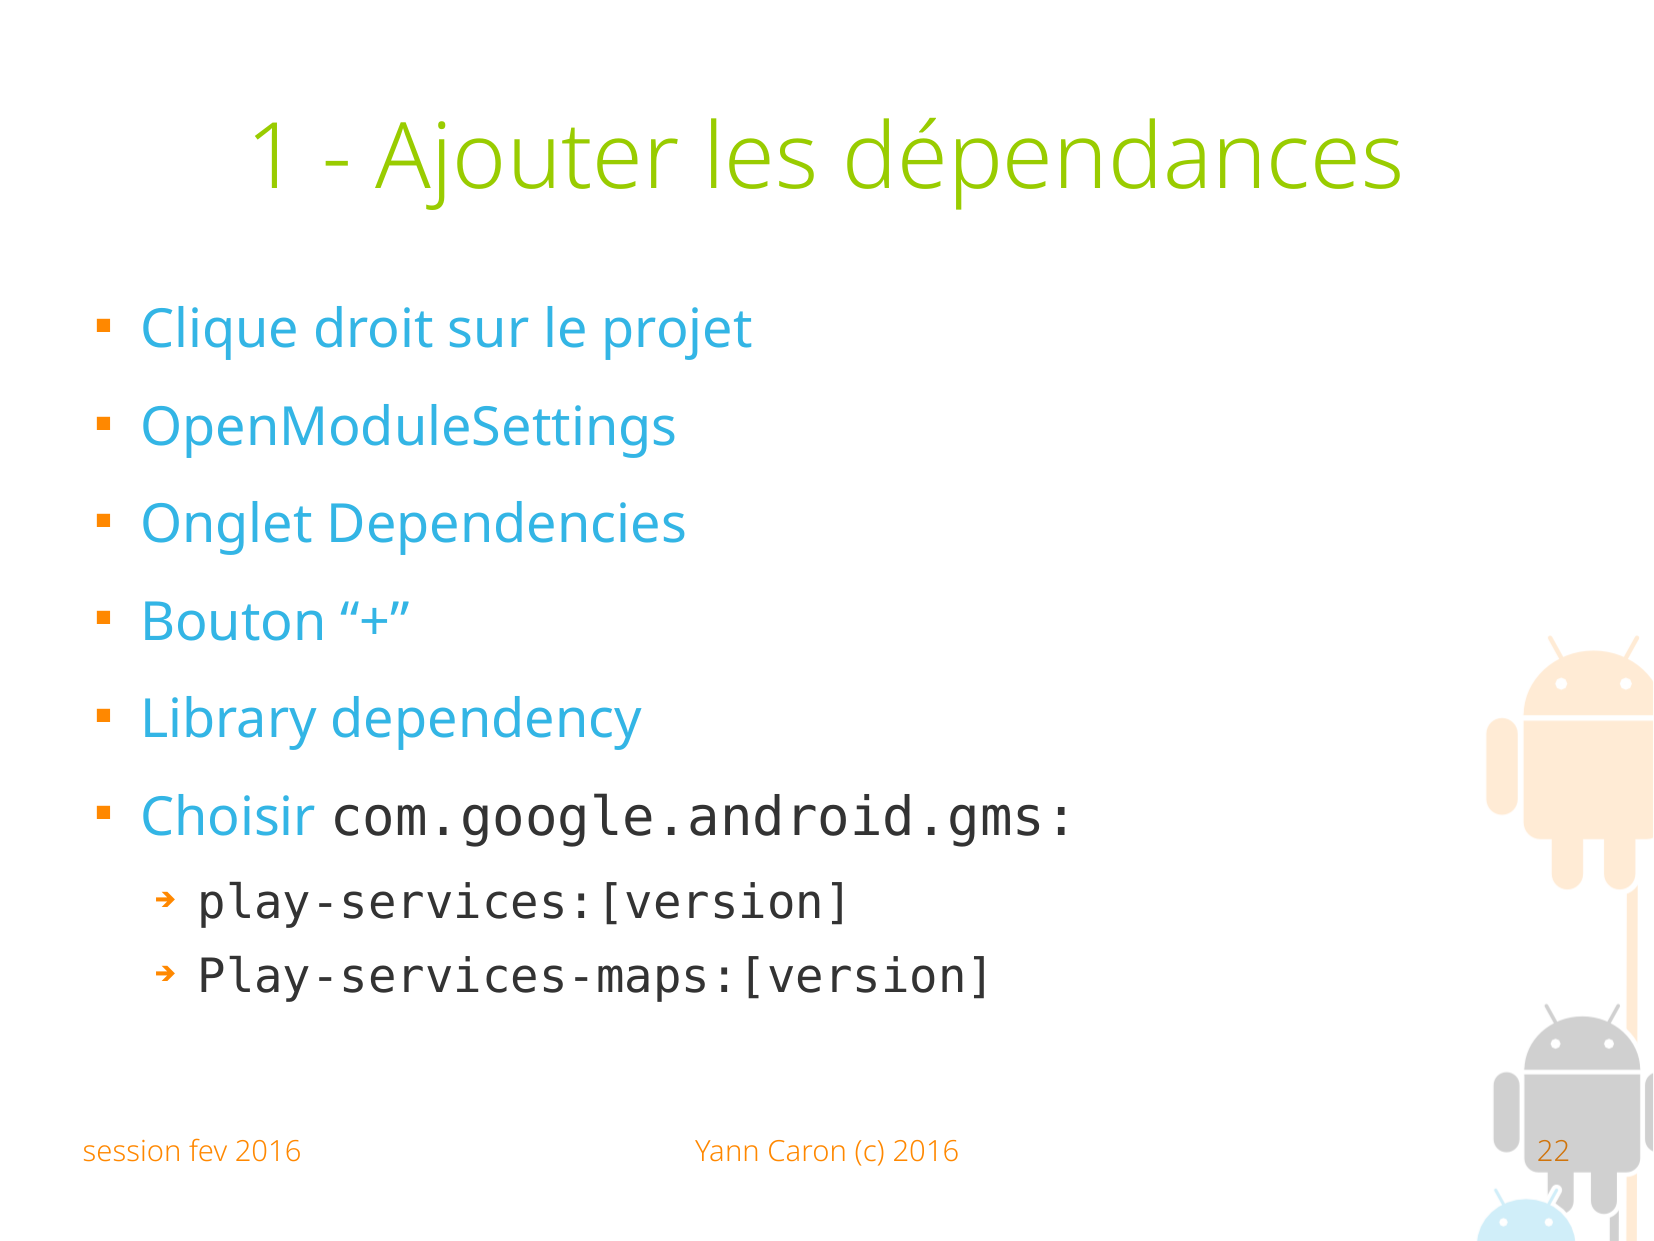

# 1 - Ajouter les dépendances
Clique droit sur le projet
OpenModuleSettings
Onglet Dependencies
Bouton “+”
Library dependency
Choisir com.google.android.gms:
play-services:[version]
Play-services-maps:[version]
session fev 2016
Yann Caron (c) 2016
22